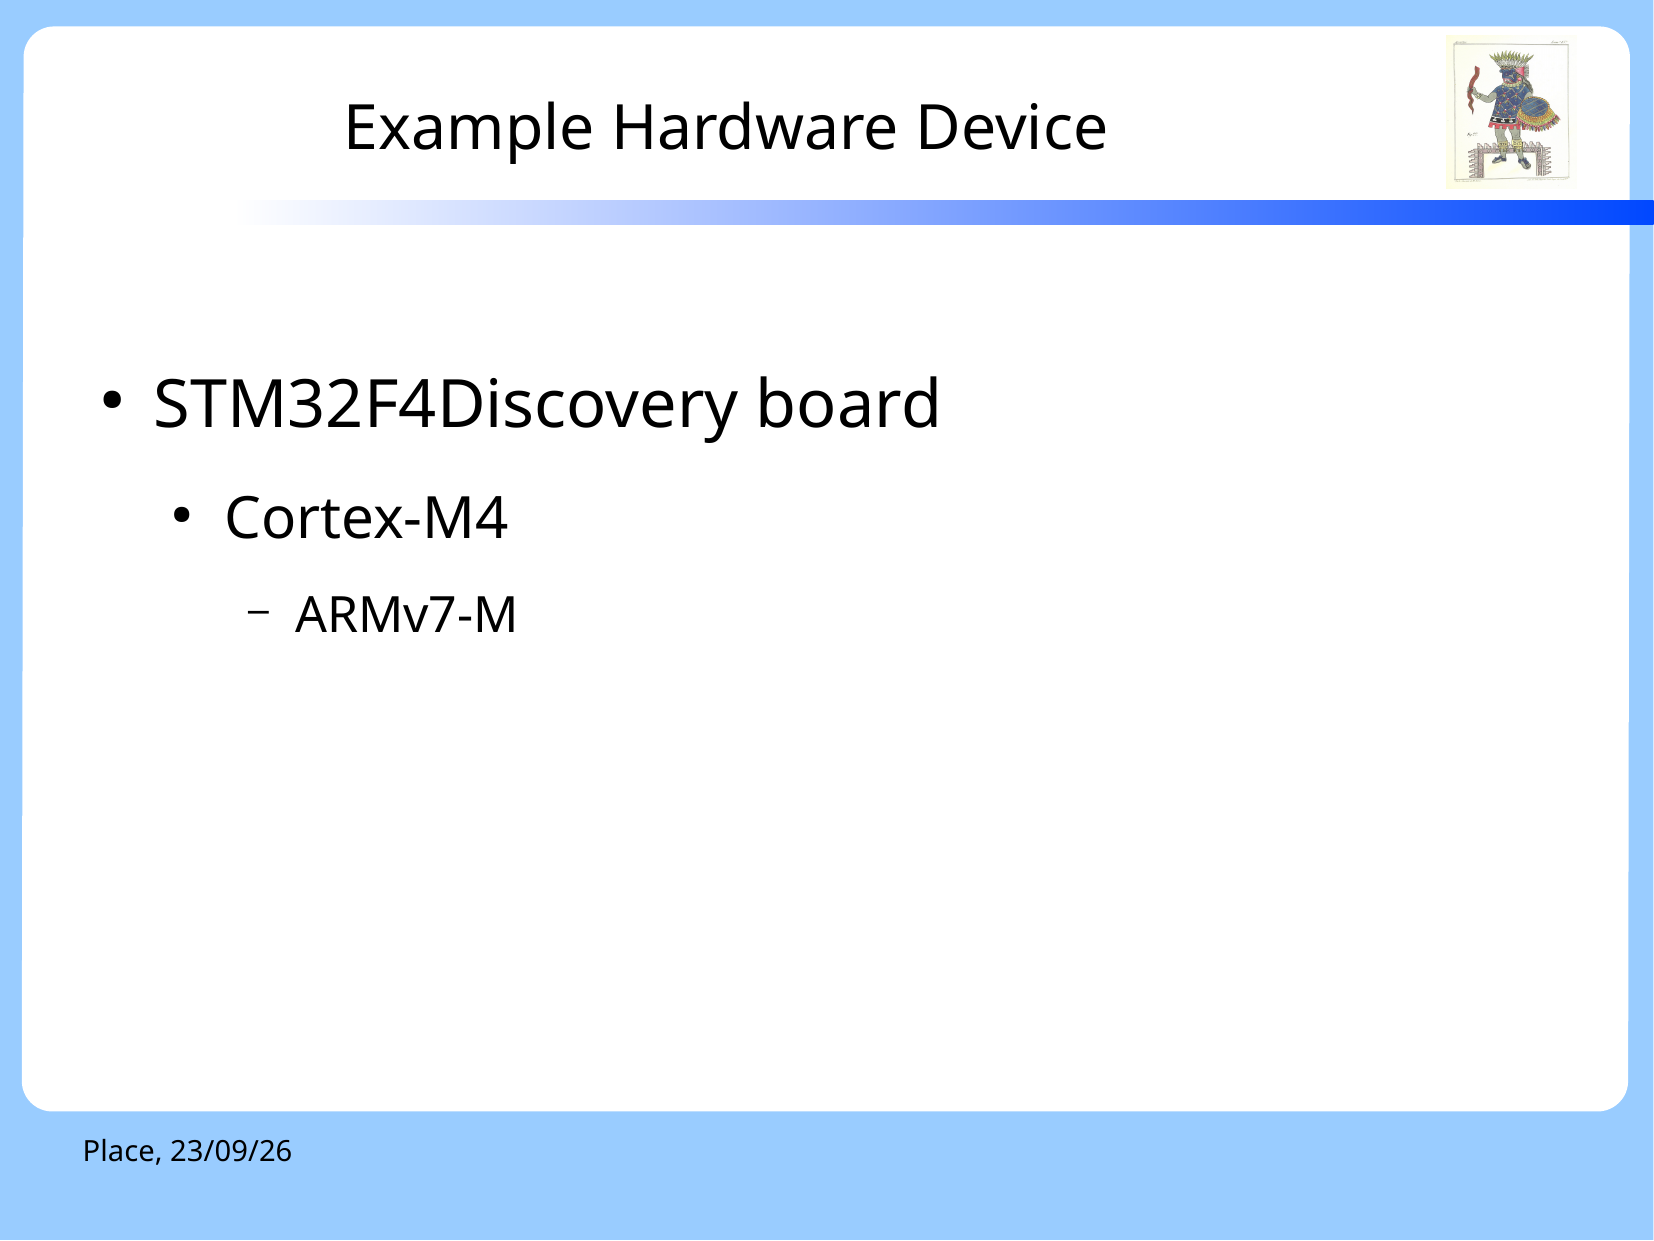

# Example Hardware Device
STM32F4Discovery board
Cortex-M4
ARMv7-M